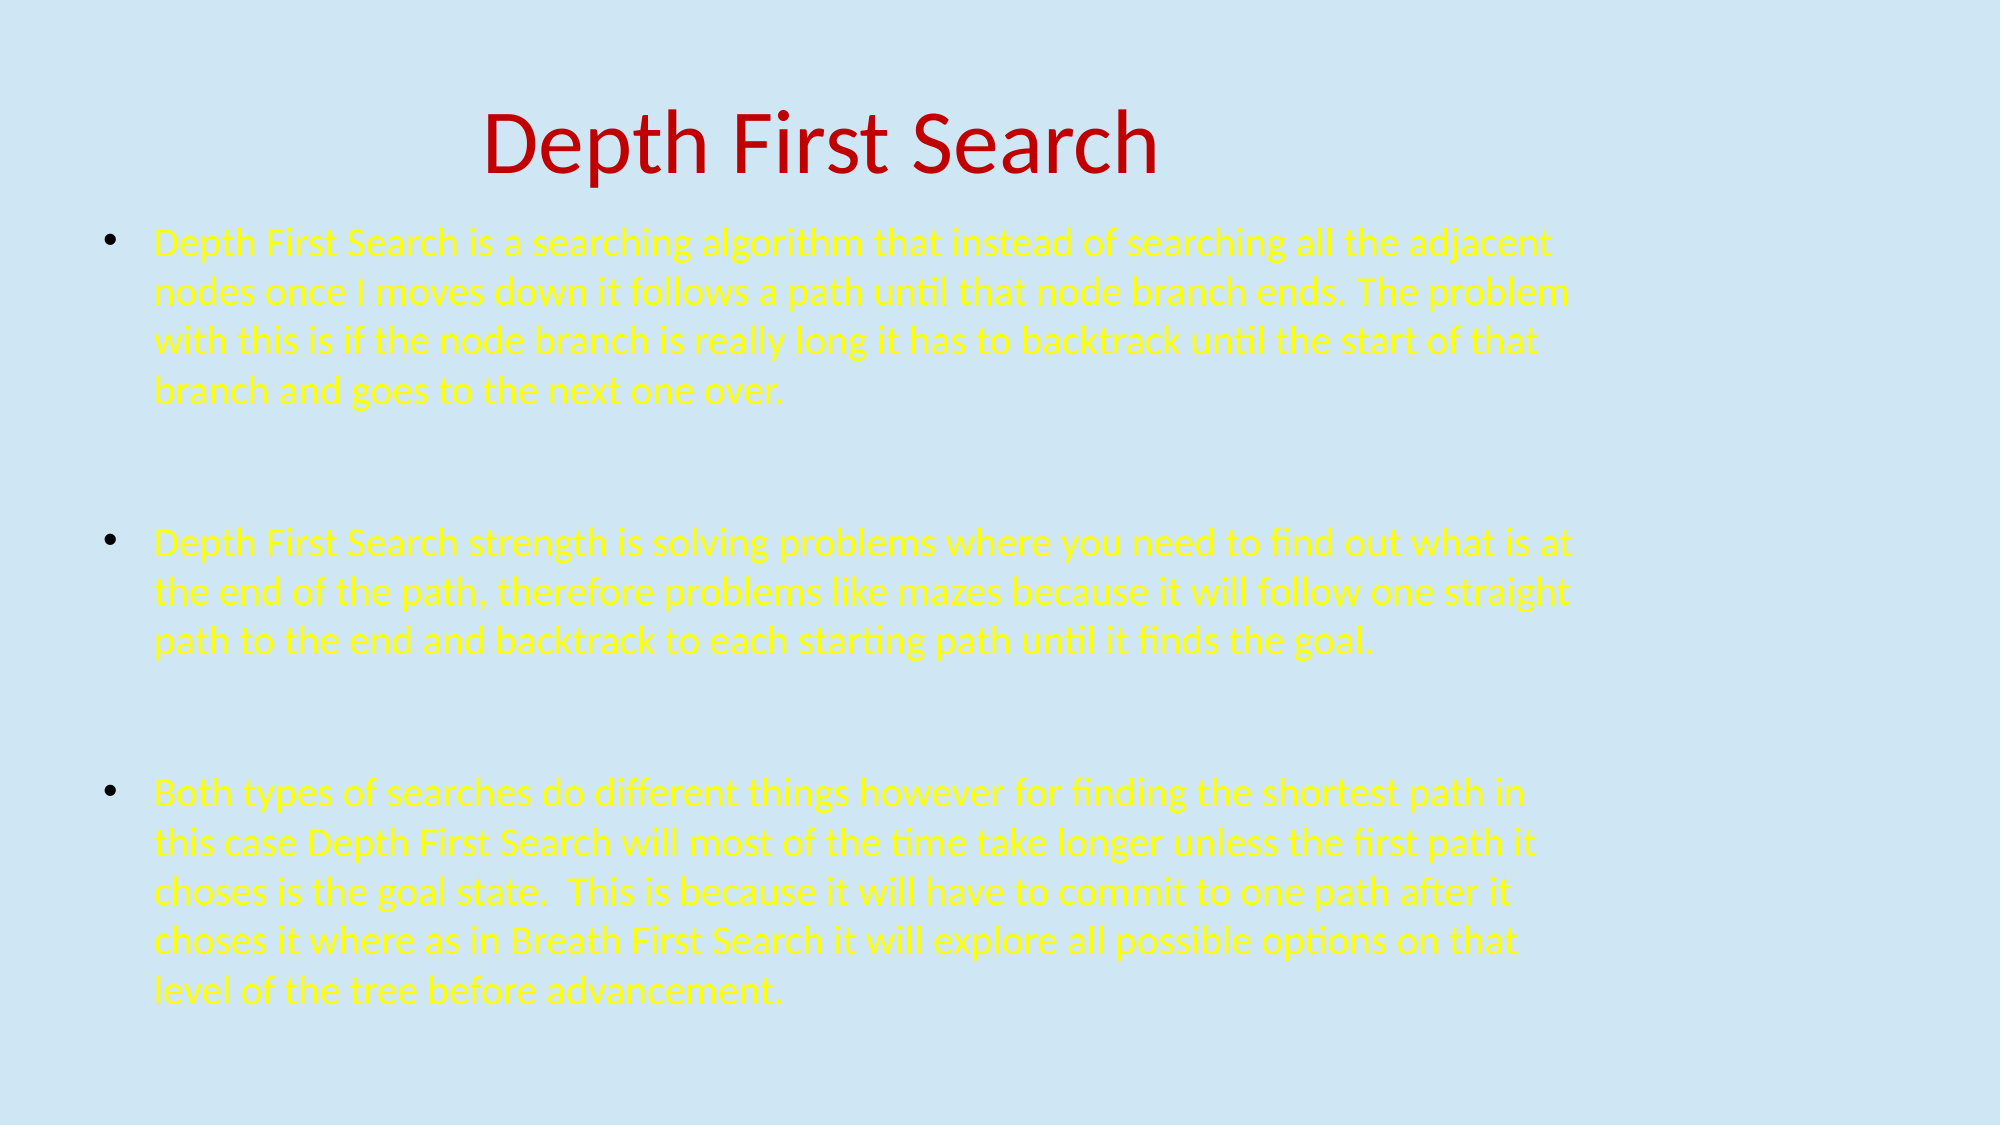

# Depth First Search
Depth First Search is a searching algorithm that instead of searching all the adjacent nodes once I moves down it follows a path until that node branch ends. The problem with this is if the node branch is really long it has to backtrack until the start of that branch and goes to the next one over.
Depth First Search strength is solving problems where you need to find out what is at the end of the path, therefore problems like mazes because it will follow one straight path to the end and backtrack to each starting path until it finds the goal.
Both types of searches do different things however for finding the shortest path in this case Depth First Search will most of the time take longer unless the first path it choses is the goal state. This is because it will have to commit to one path after it choses it where as in Breath First Search it will explore all possible options on that level of the tree before advancement.